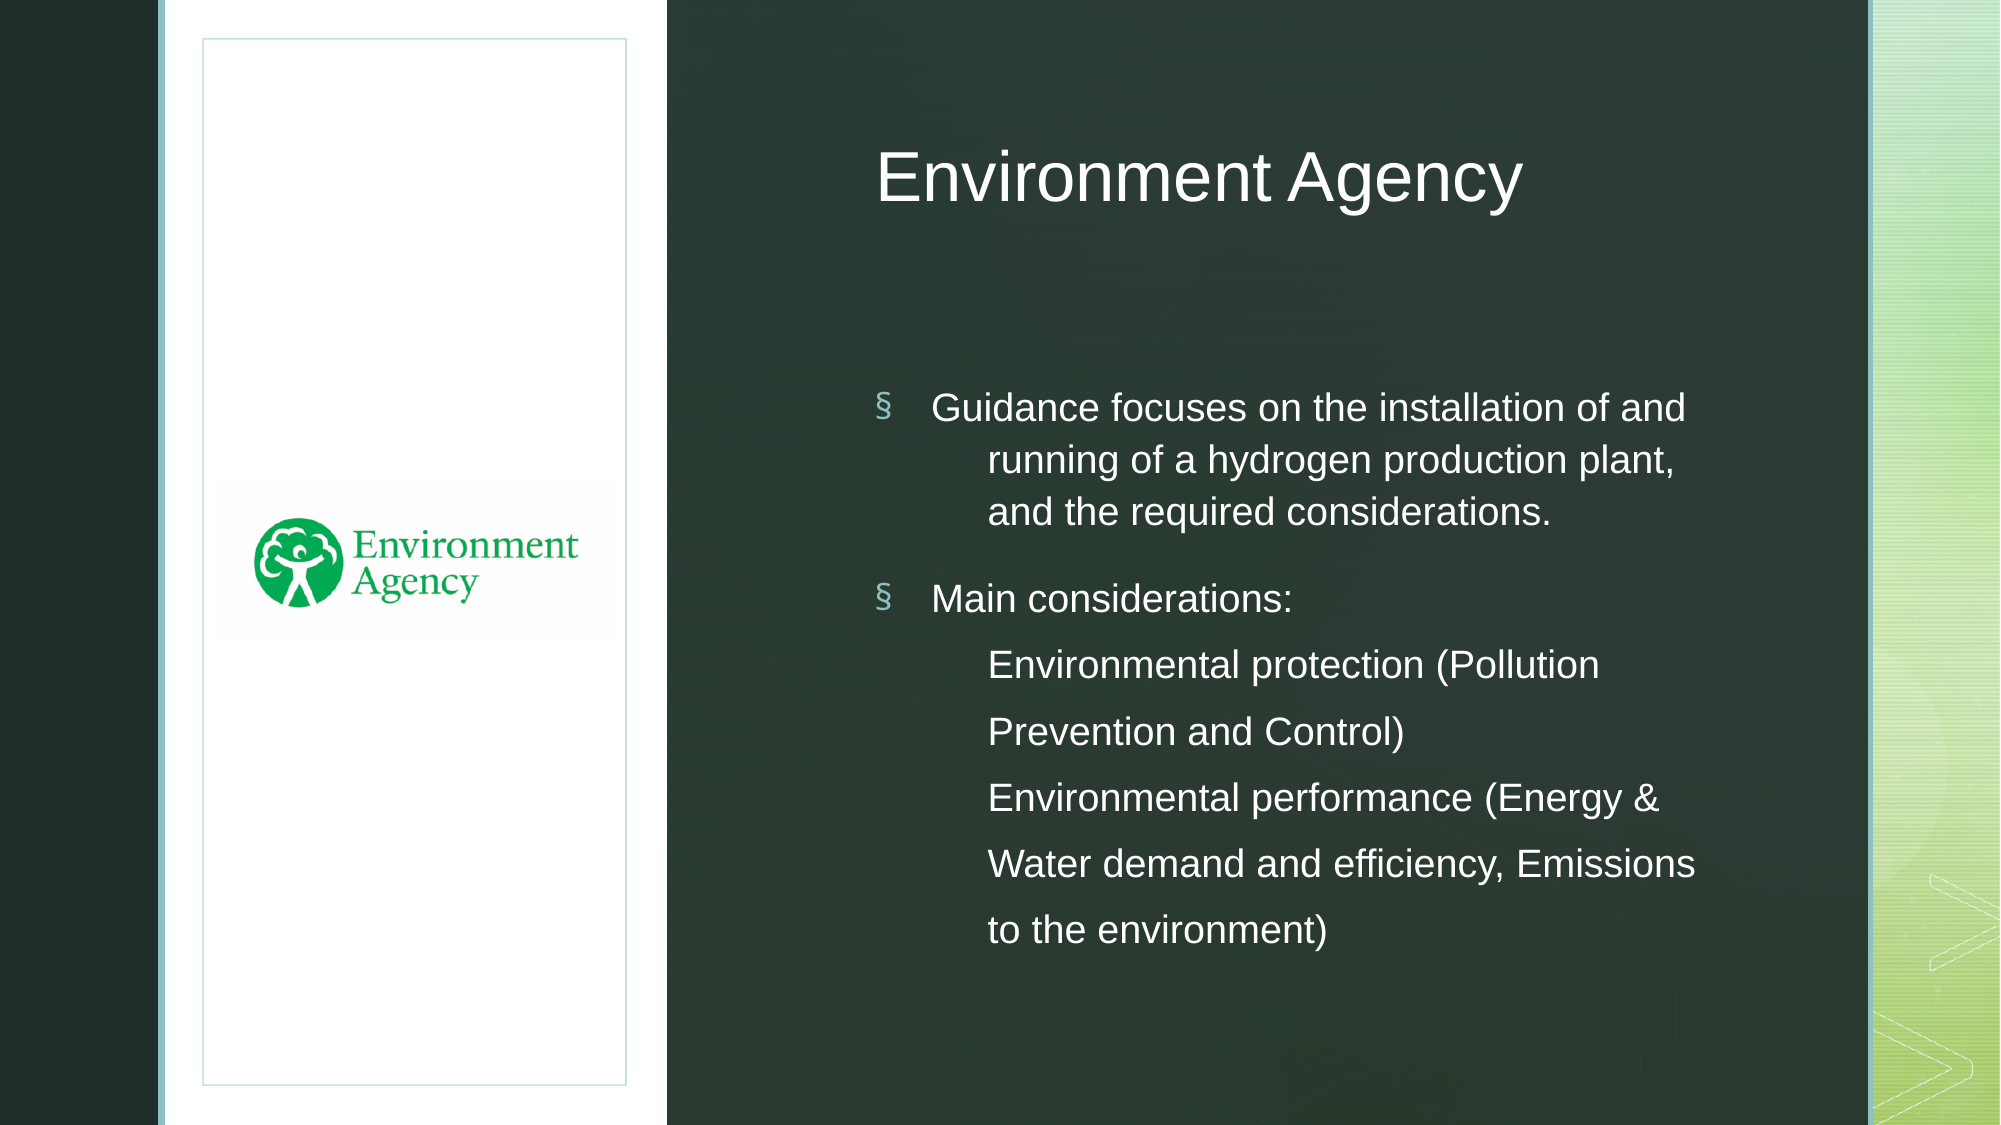

# Environment Agency
Guidance focuses on the installation of and running of a hydrogen production plant, and the required considerations.
Main considerations:
Environmental protection (Pollution Prevention and Control)
Environmental performance (Energy & Water demand and efficiency, Emissions to the environment)